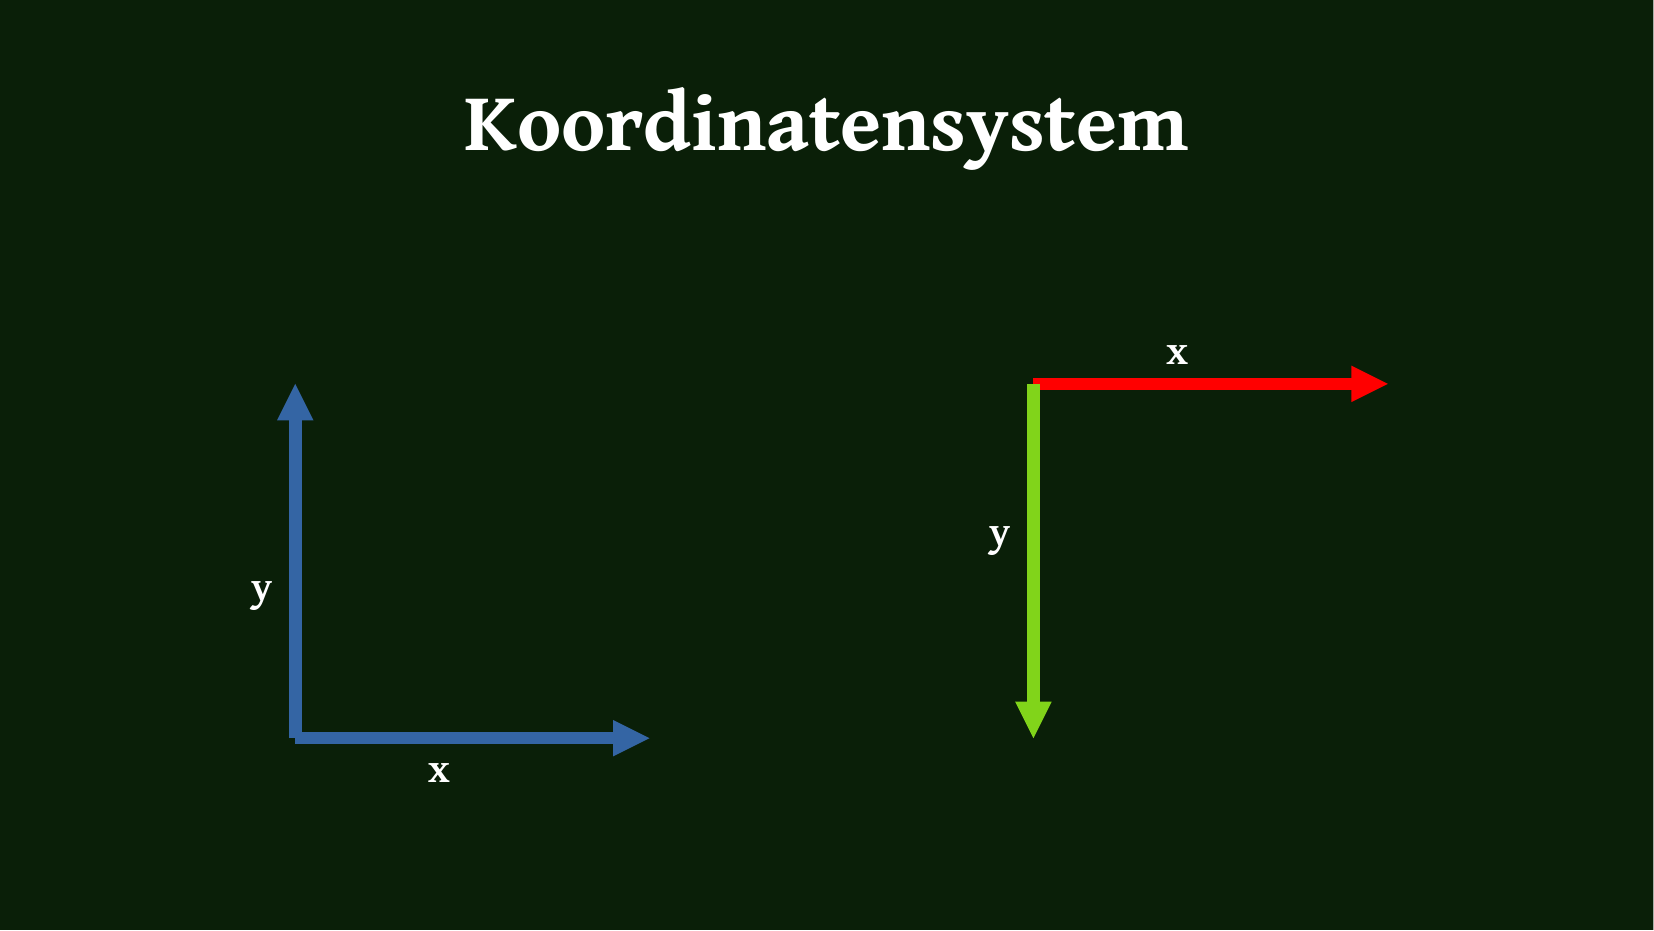

# Koordinatensystem
x
y
Y
y
x